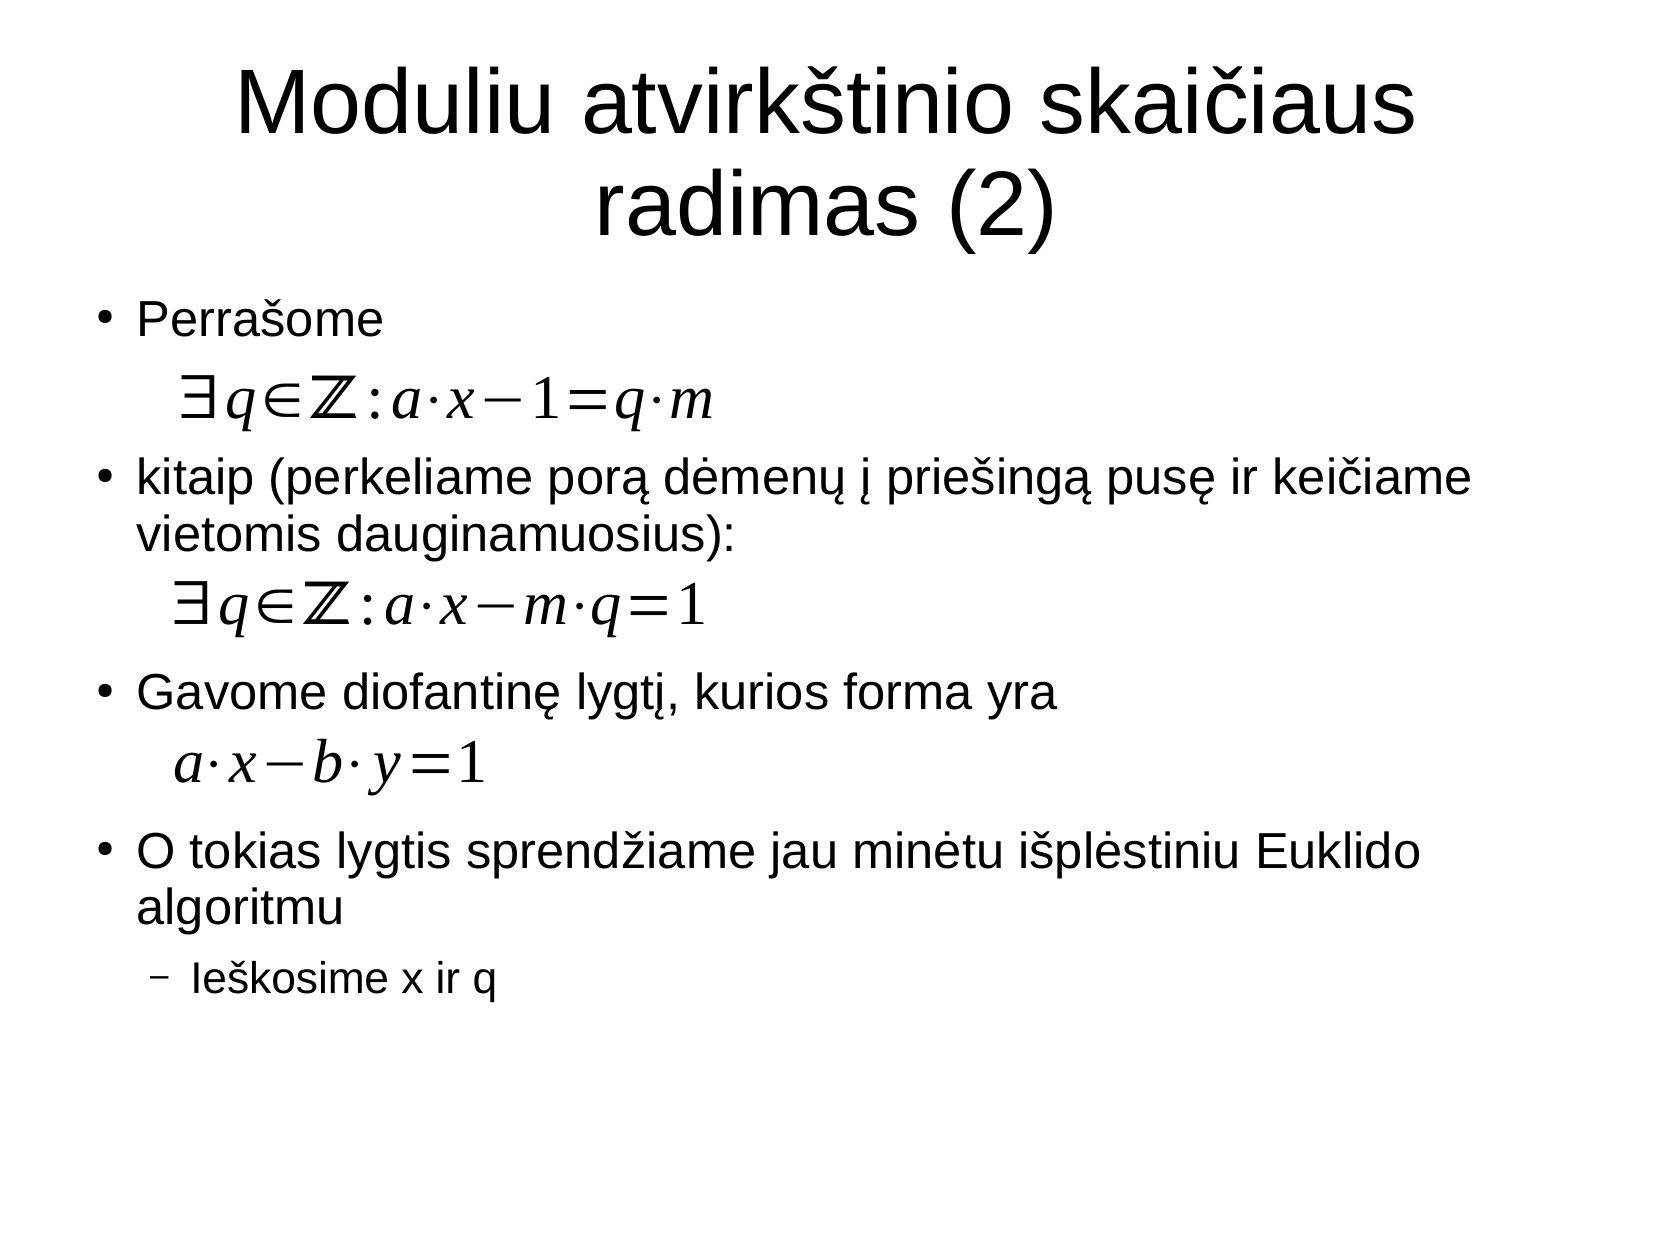

# Moduliu atvirkštinio skaičiaus radimas (2)
Perrašome
kitaip (perkeliame porą dėmenų į priešingą pusę ir keičiame vietomis dauginamuosius):
Gavome diofantinę lygtį, kurios forma yra
O tokias lygtis sprendžiame jau minėtu išplėstiniu Euklido algoritmu
Ieškosime x ir q